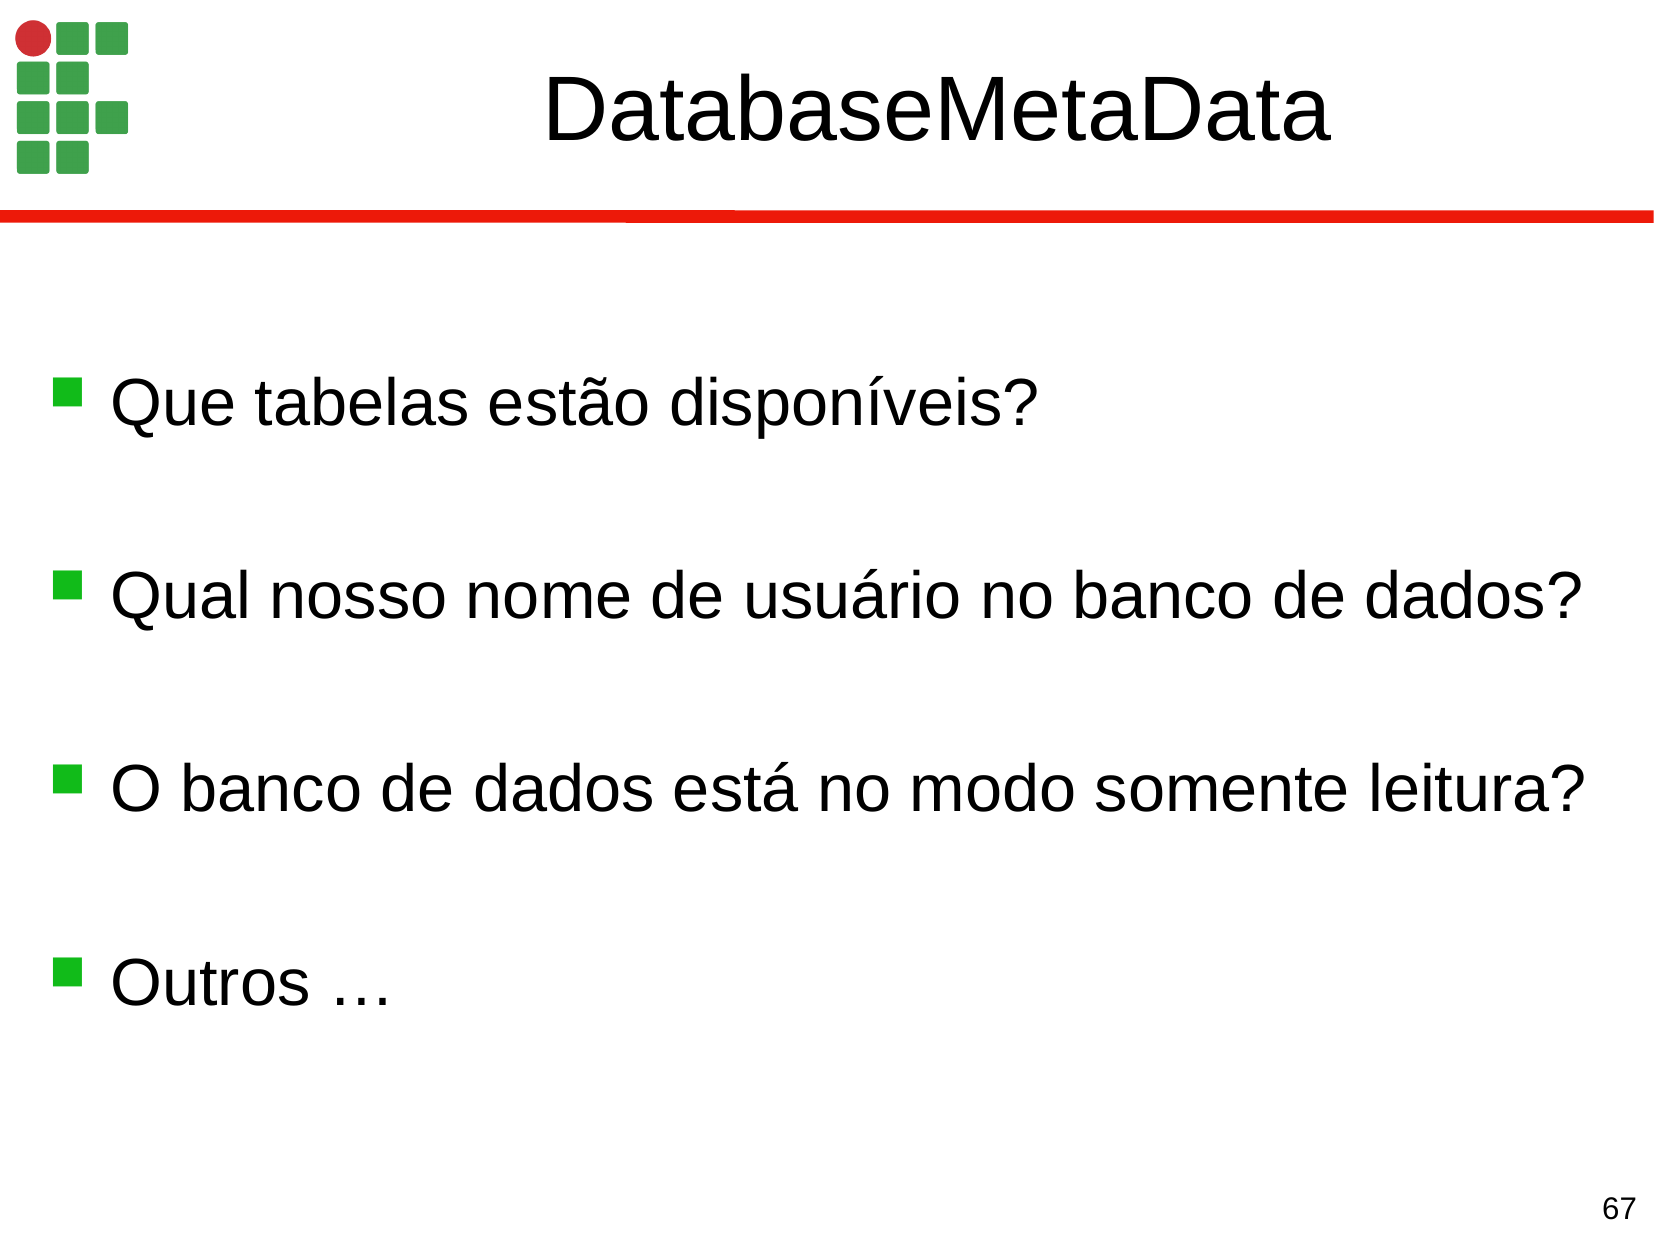

DatabaseMetaData
Que tabelas estão disponíveis?
Qual nosso nome de usuário no banco de dados?
O banco de dados está no modo somente leitura?
Outros …